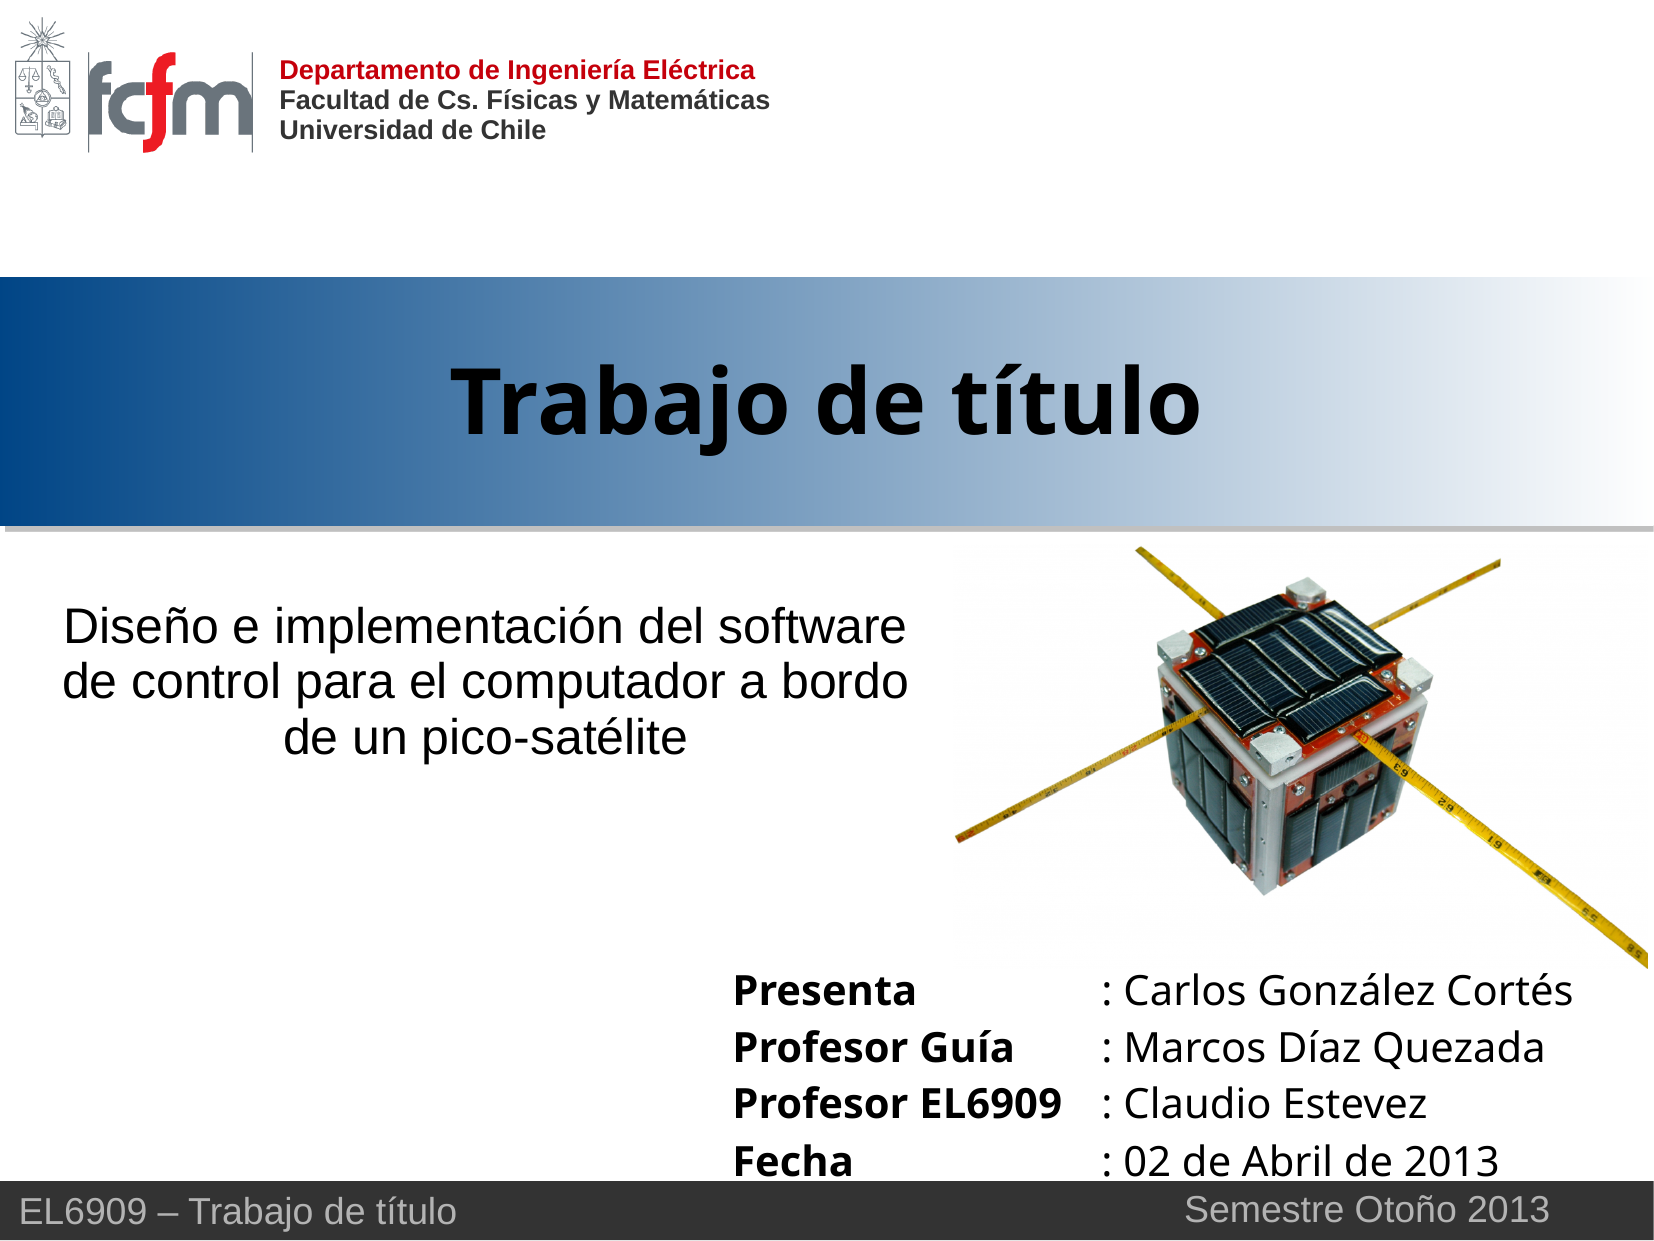

Departamento de Ingeniería Eléctrica
Facultad de Cs. Físicas y Matemáticas
Universidad de Chile
# Trabajo de título
Diseño e implementación del software de control para el computador a bordo de un pico-satélite
Presenta			: Carlos González Cortés
Profesor Guía		: Marcos Díaz Quezada
Profesor EL6909	: Claudio Estevez
Fecha				: 02 de Abril de 2013
Semestre Otoño 2013
EL6909 – Trabajo de título